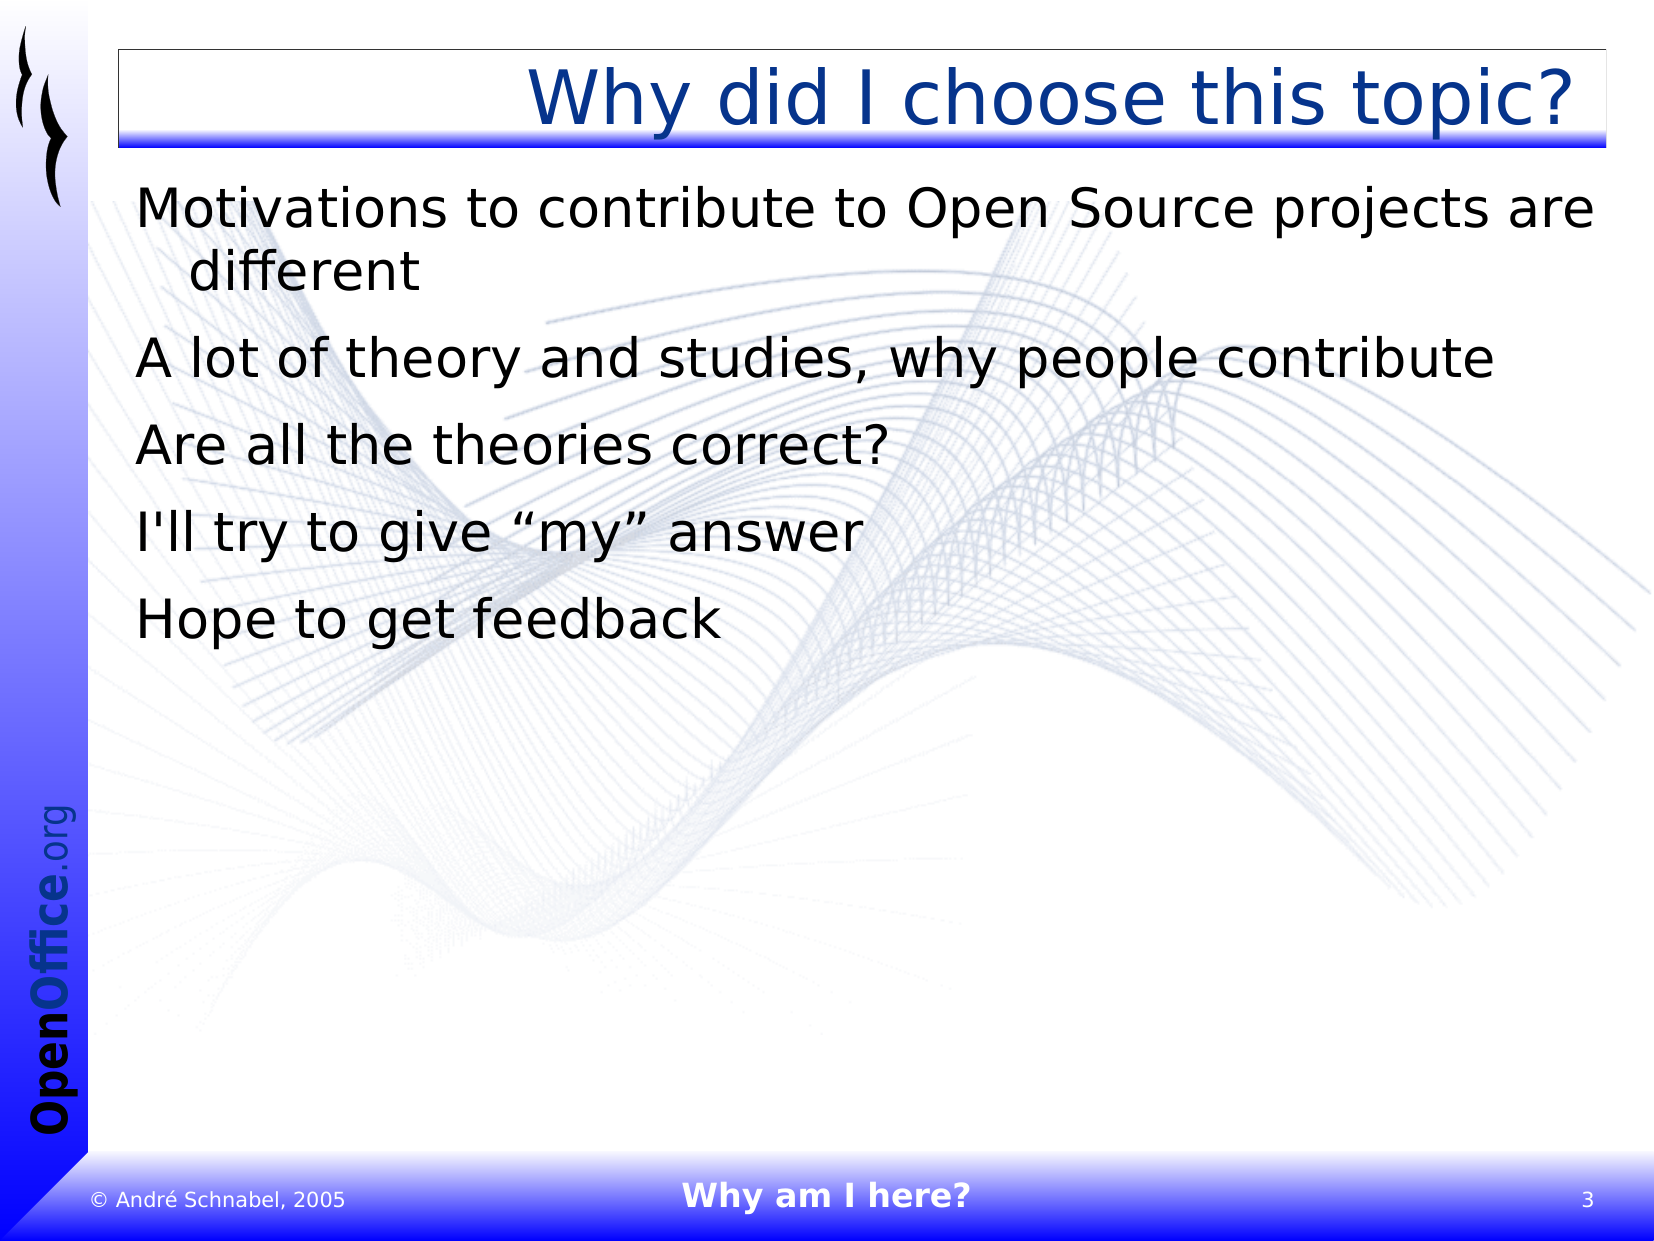

# Why did I choose this topic?
Motivations to contribute to Open Source projects are different
A lot of theory and studies, why people contribute
Are all the theories correct?
I'll try to give “my” answer
Hope to get feedback